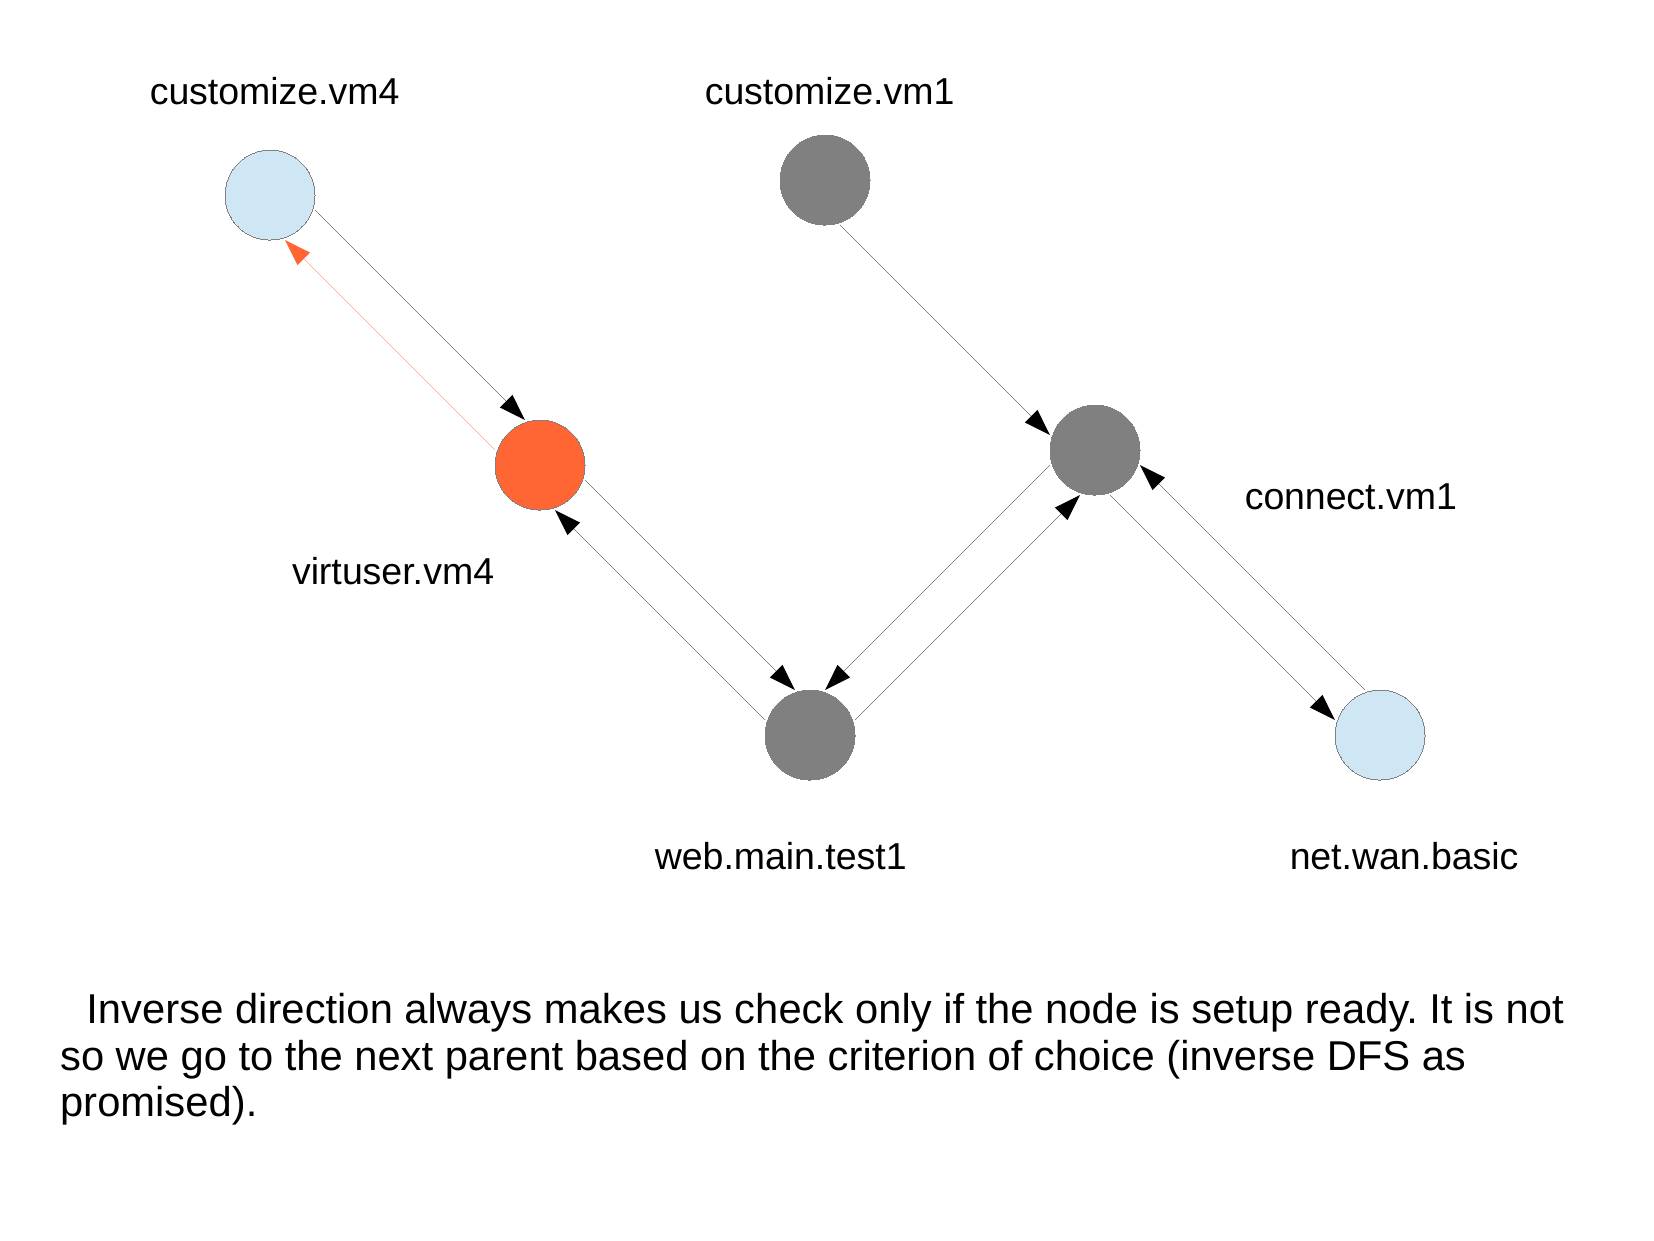

customize.vm4
customize.vm1
connect.vm1
virtuser.vm4
web.main.test1
net.wan.basic
 Inverse direction always makes us check only if the node is setup ready. It is not so we go to the next parent based on the criterion of choice (inverse DFS as promised).